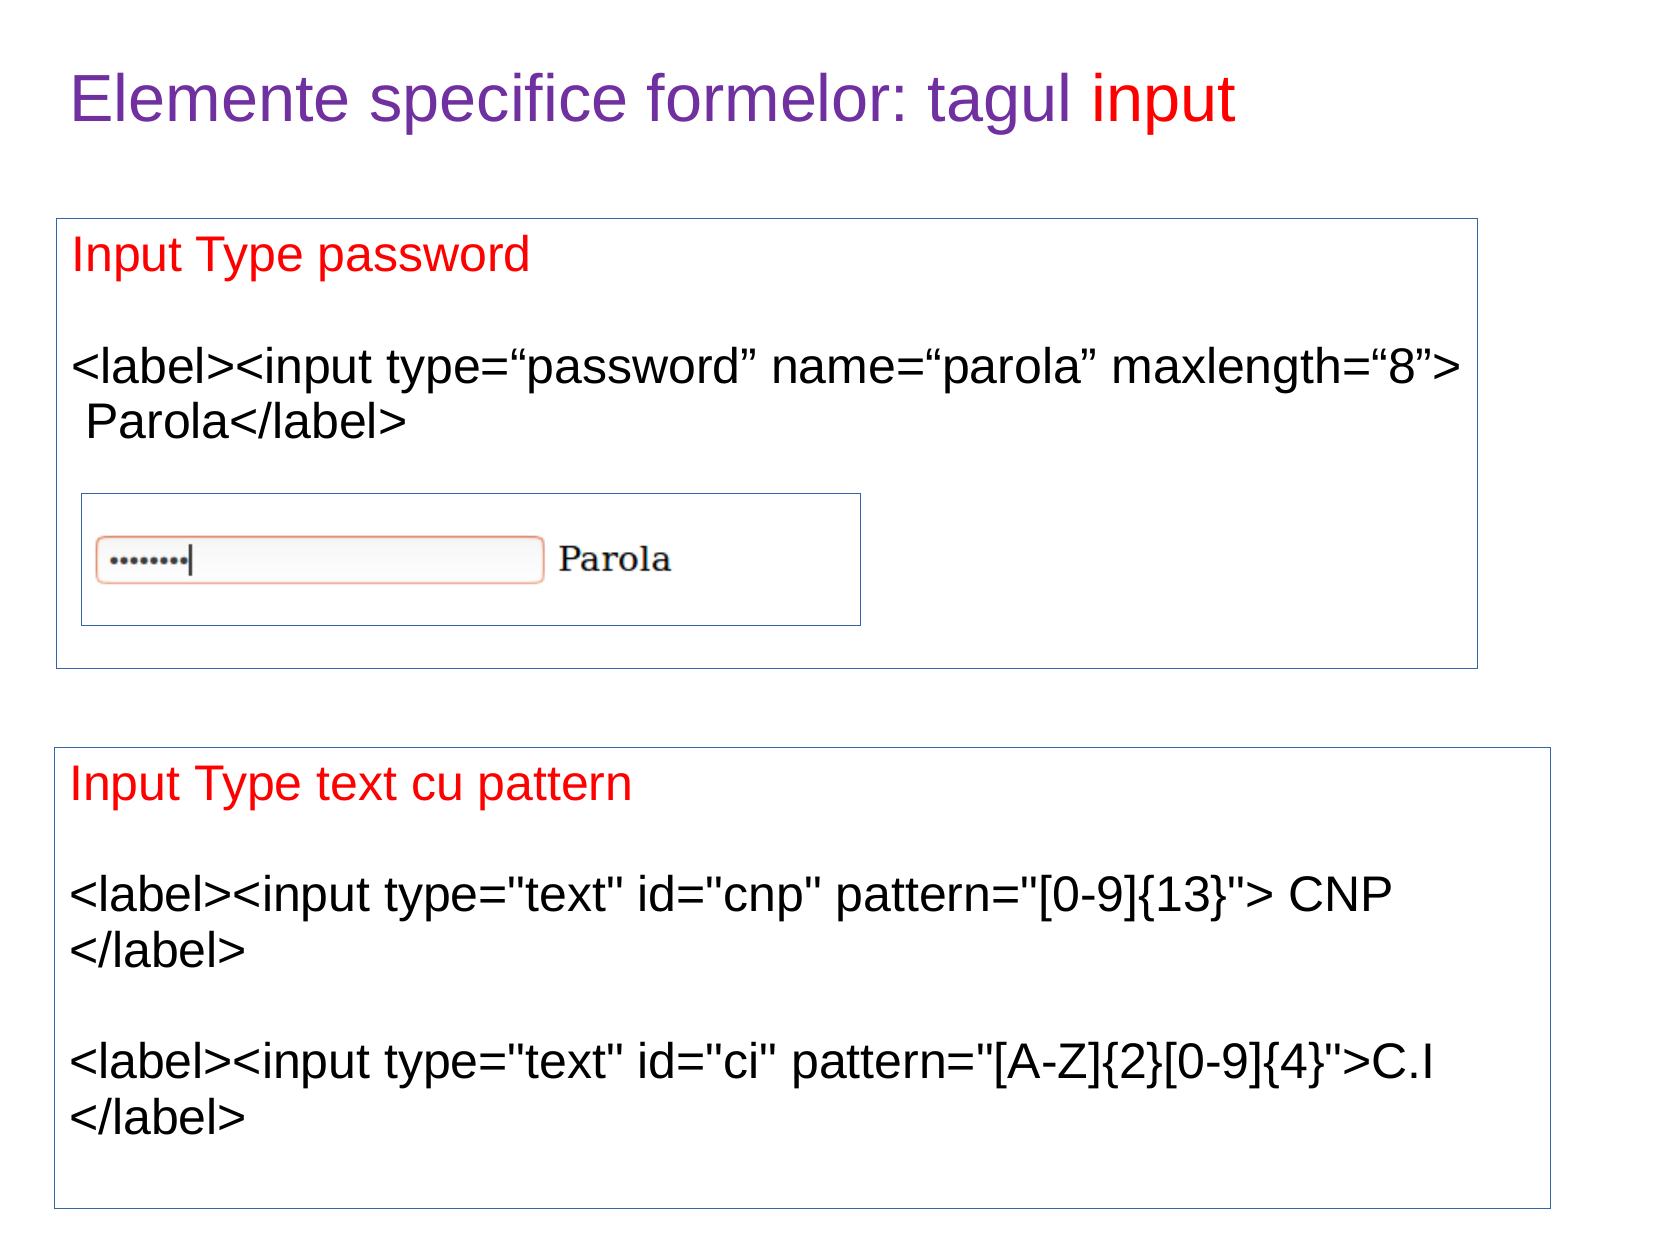

Elemente specifice formelor: tagul input
Input Type password
<label><input type=“password” name=“parola” maxlength=“8”>
 Parola</label>
Input Type text cu pattern
<label><input type="text" id="cnp" pattern="[0-9]{13}"> CNP </label>
<label><input type="text" id="ci" pattern="[A-Z]{2}[0-9]{4}">C.I </label>